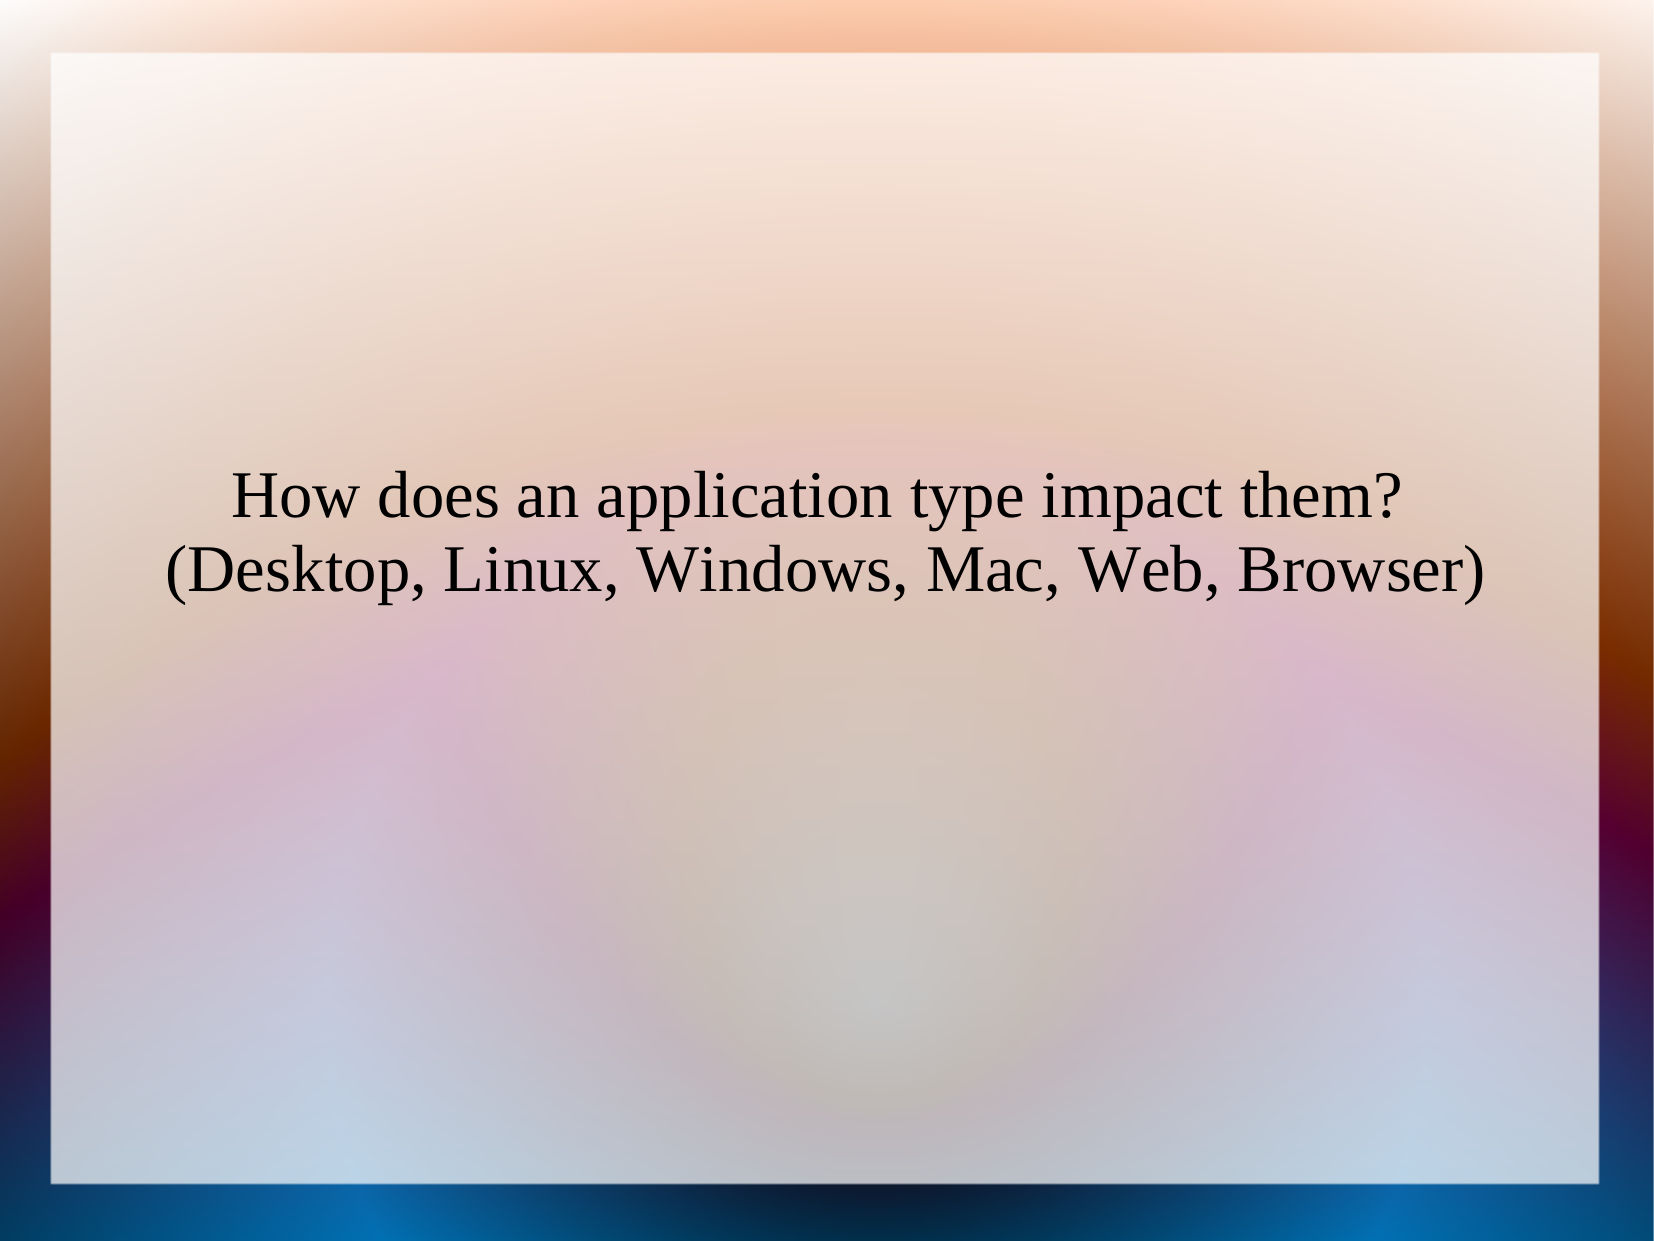

# How does an application type impact them?
(Desktop, Linux, Windows, Mac, Web, Browser)